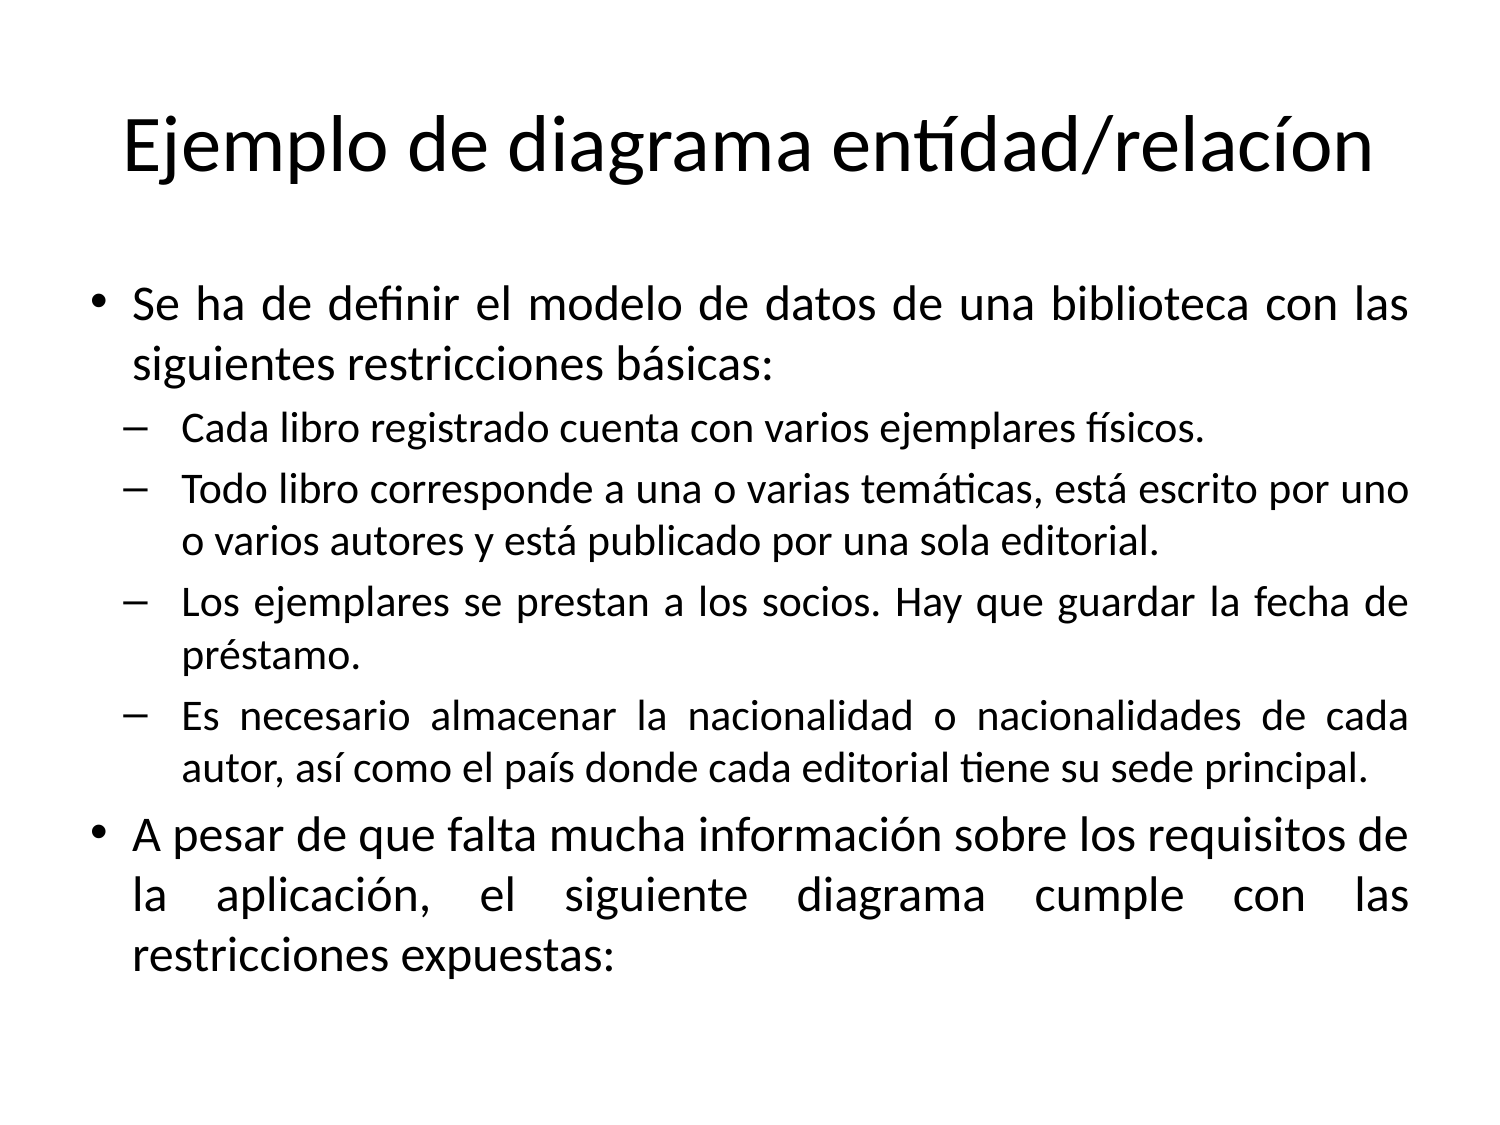

# Ejemplo de diagrama entídad/relacíon
Se ha de definir el modelo de datos de una biblioteca con las siguientes restricciones básicas:
Cada libro registrado cuenta con varios ejemplares físicos.
Todo libro corresponde a una o varias temáticas, está escrito por uno o varios autores y está publicado por una sola editorial.
Los ejemplares se prestan a los socios. Hay que guardar la fecha de préstamo.
Es necesario almacenar la nacionalidad o nacionalidades de cada autor, así como el país donde cada editorial tiene su sede principal.
A pesar de que falta mucha información sobre los requisitos de la aplicación, el siguiente diagrama cumple con las restricciones expuestas: